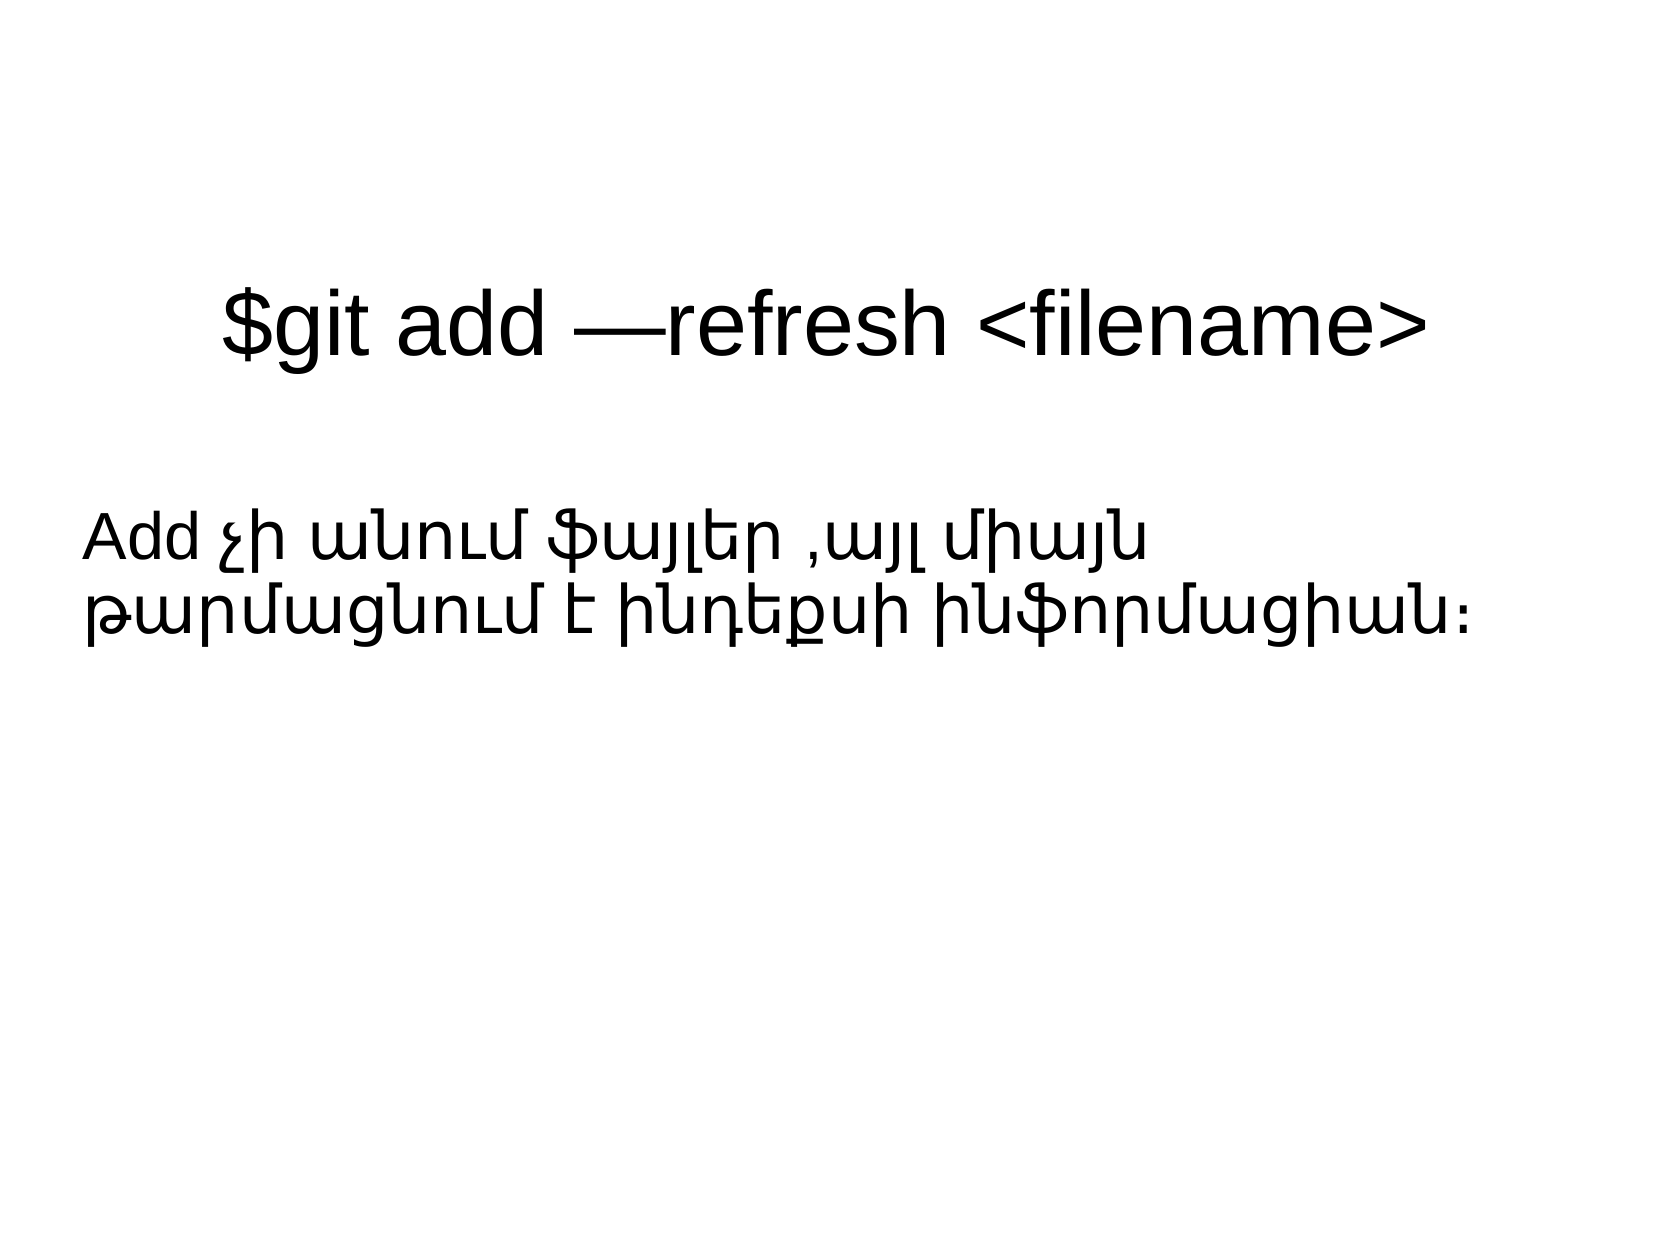

# $git add —refresh <filename>
Add չի անում ֆայլեր ,այլ միայն թարմացնում է ինդեքսի ինֆորմացիան։